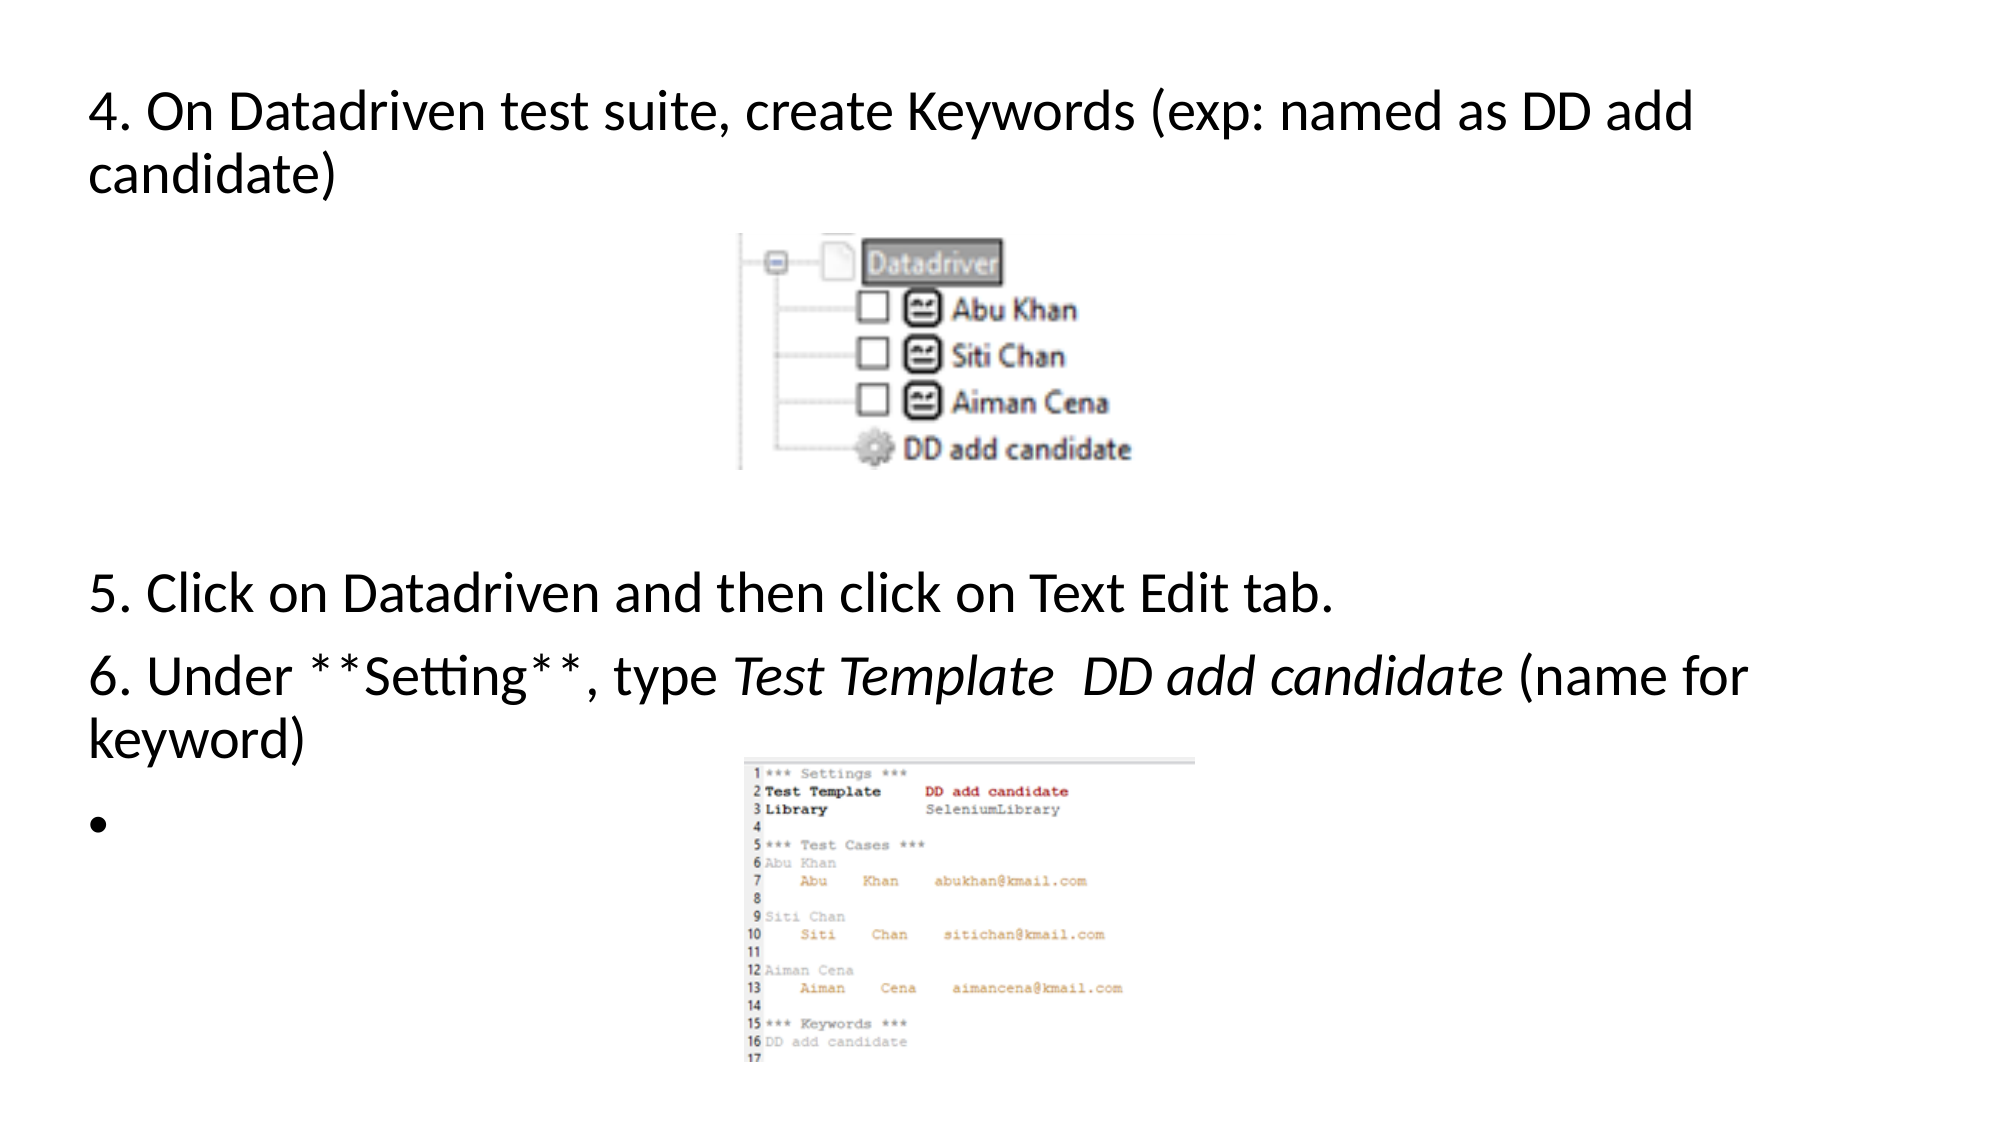

# 4. On Datadriven test suite, create Keywords (exp: named as DD add candidate)
5. Click on Datadriven and then click on Text Edit tab.
6. Under **Setting**, type Test Template  DD add candidate (name for keyword)